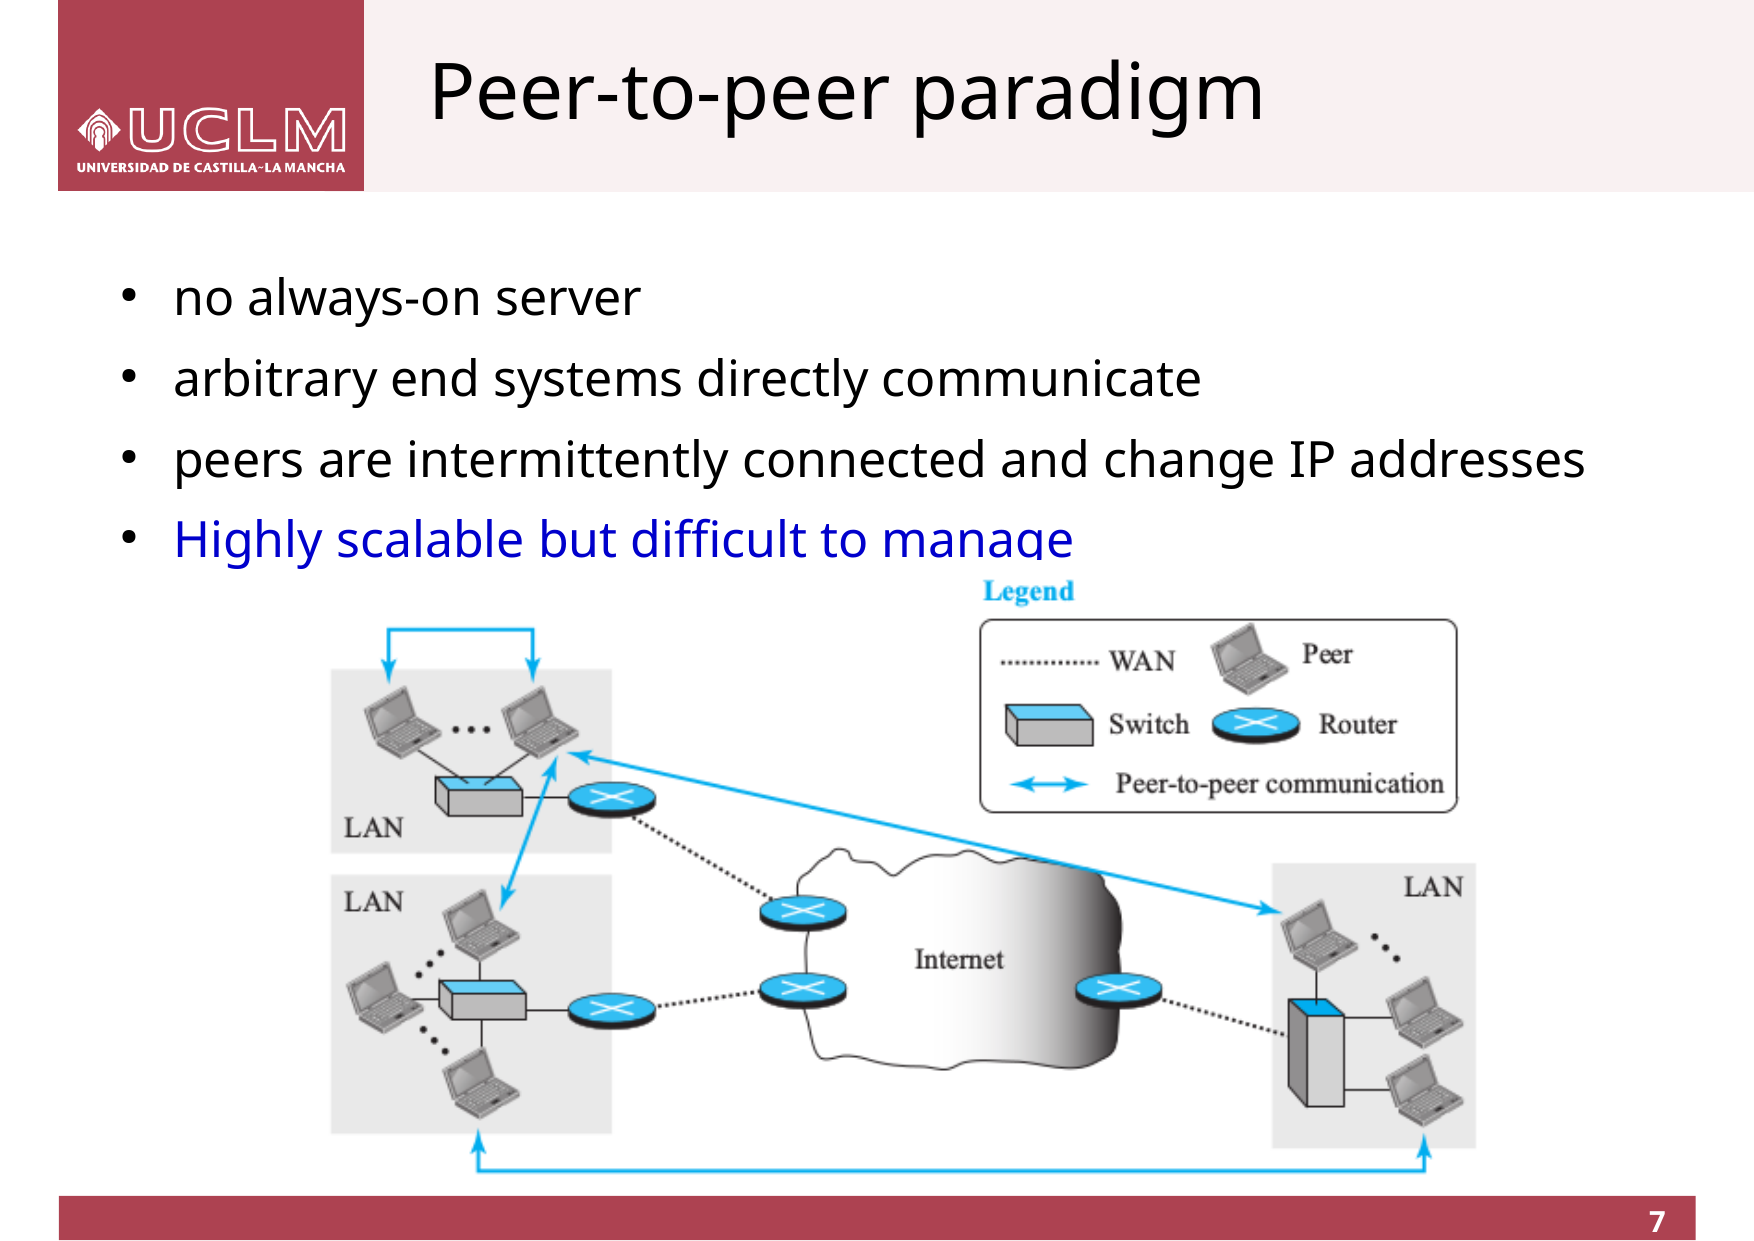

# Peer-to-peer paradigm
no always-on server
arbitrary end systems directly communicate
peers are intermittently connected and change IP addresses
Highly scalable but difficult to manage
7